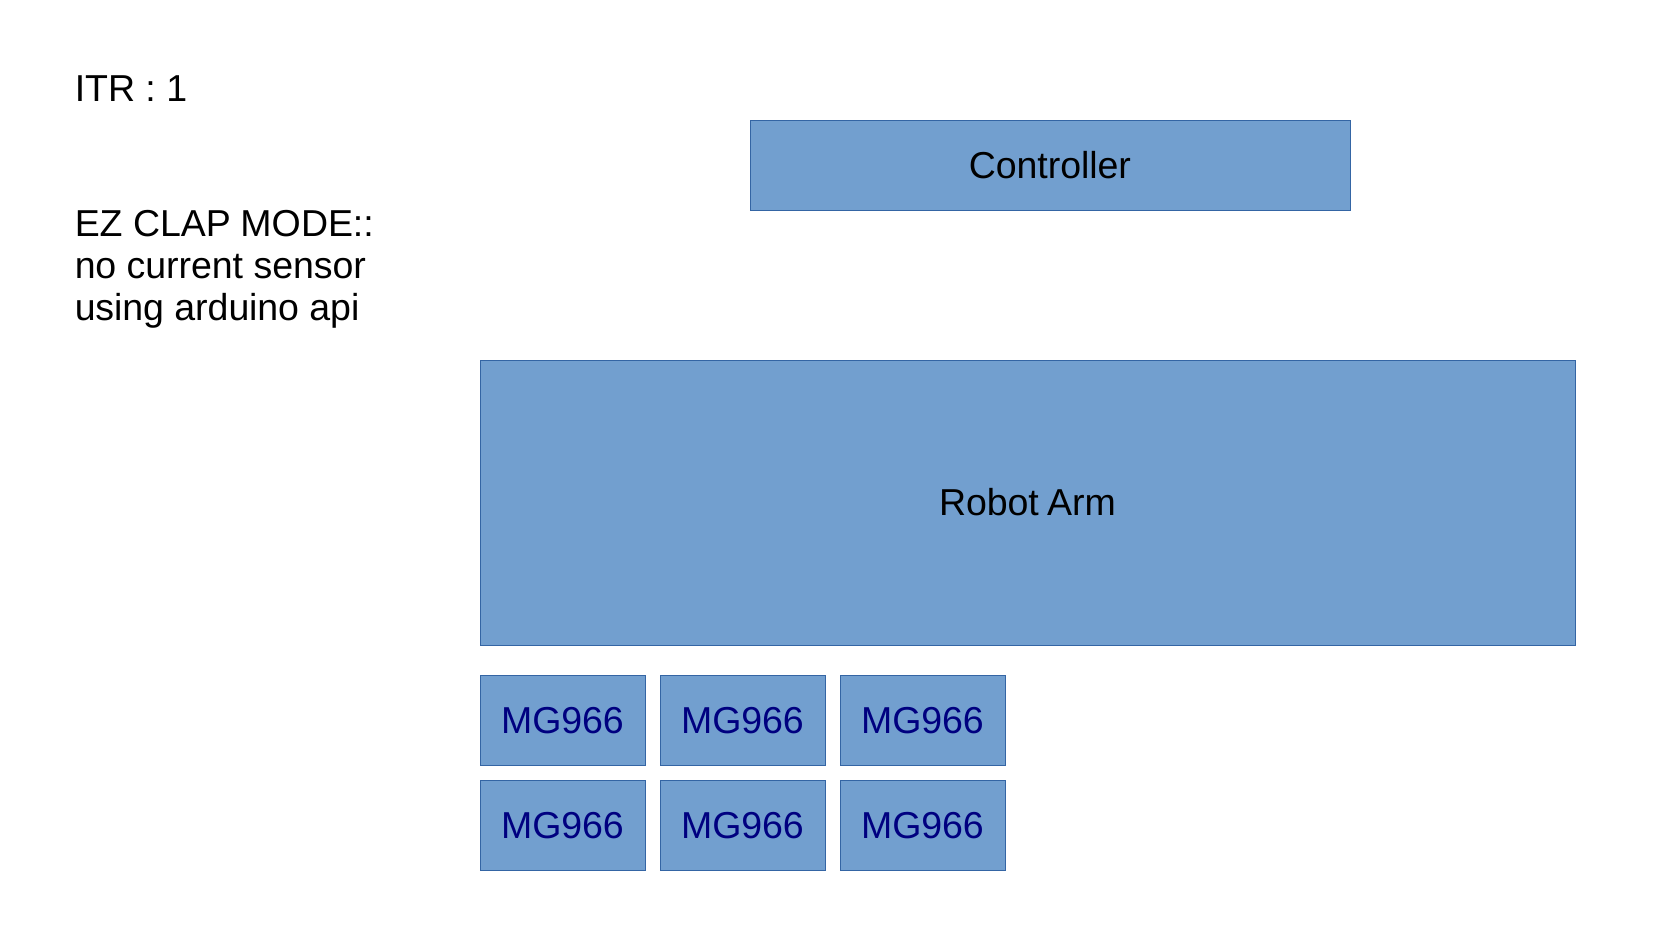

ITR : 1
Controller
EZ CLAP MODE::
no current sensor
using arduino api
Robot Arm
MG966
MG966
MG966
MG966
MG966
MG966